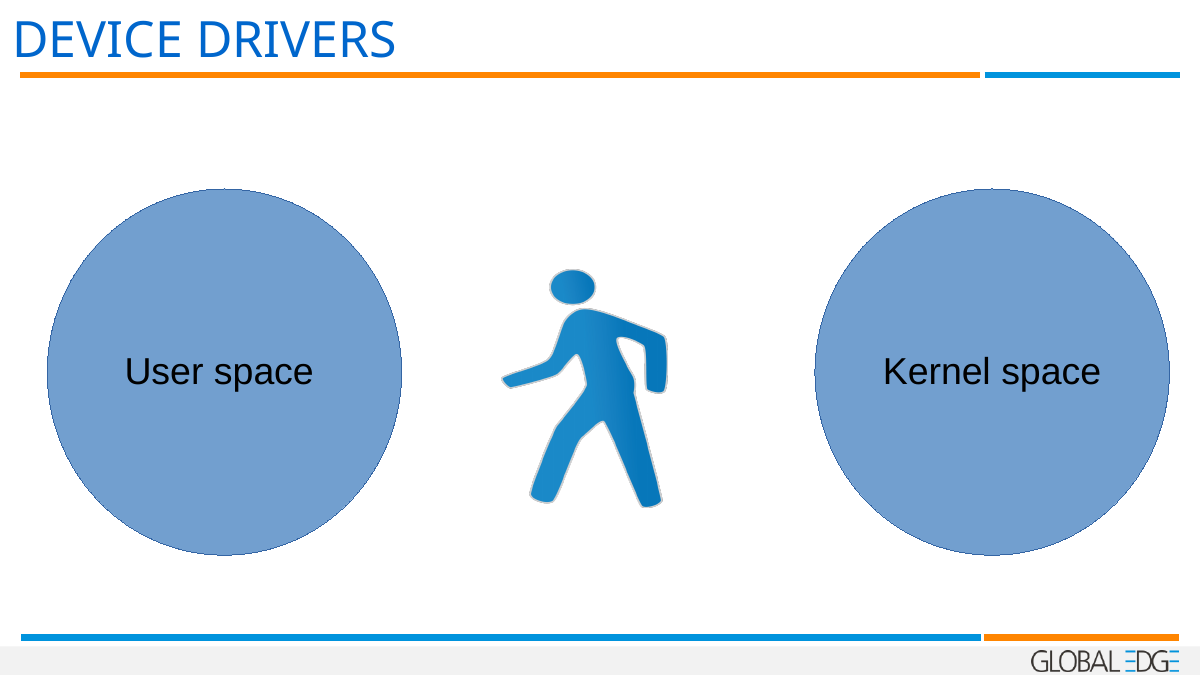

# DEVICE DRIVERS
User space
Kernel space